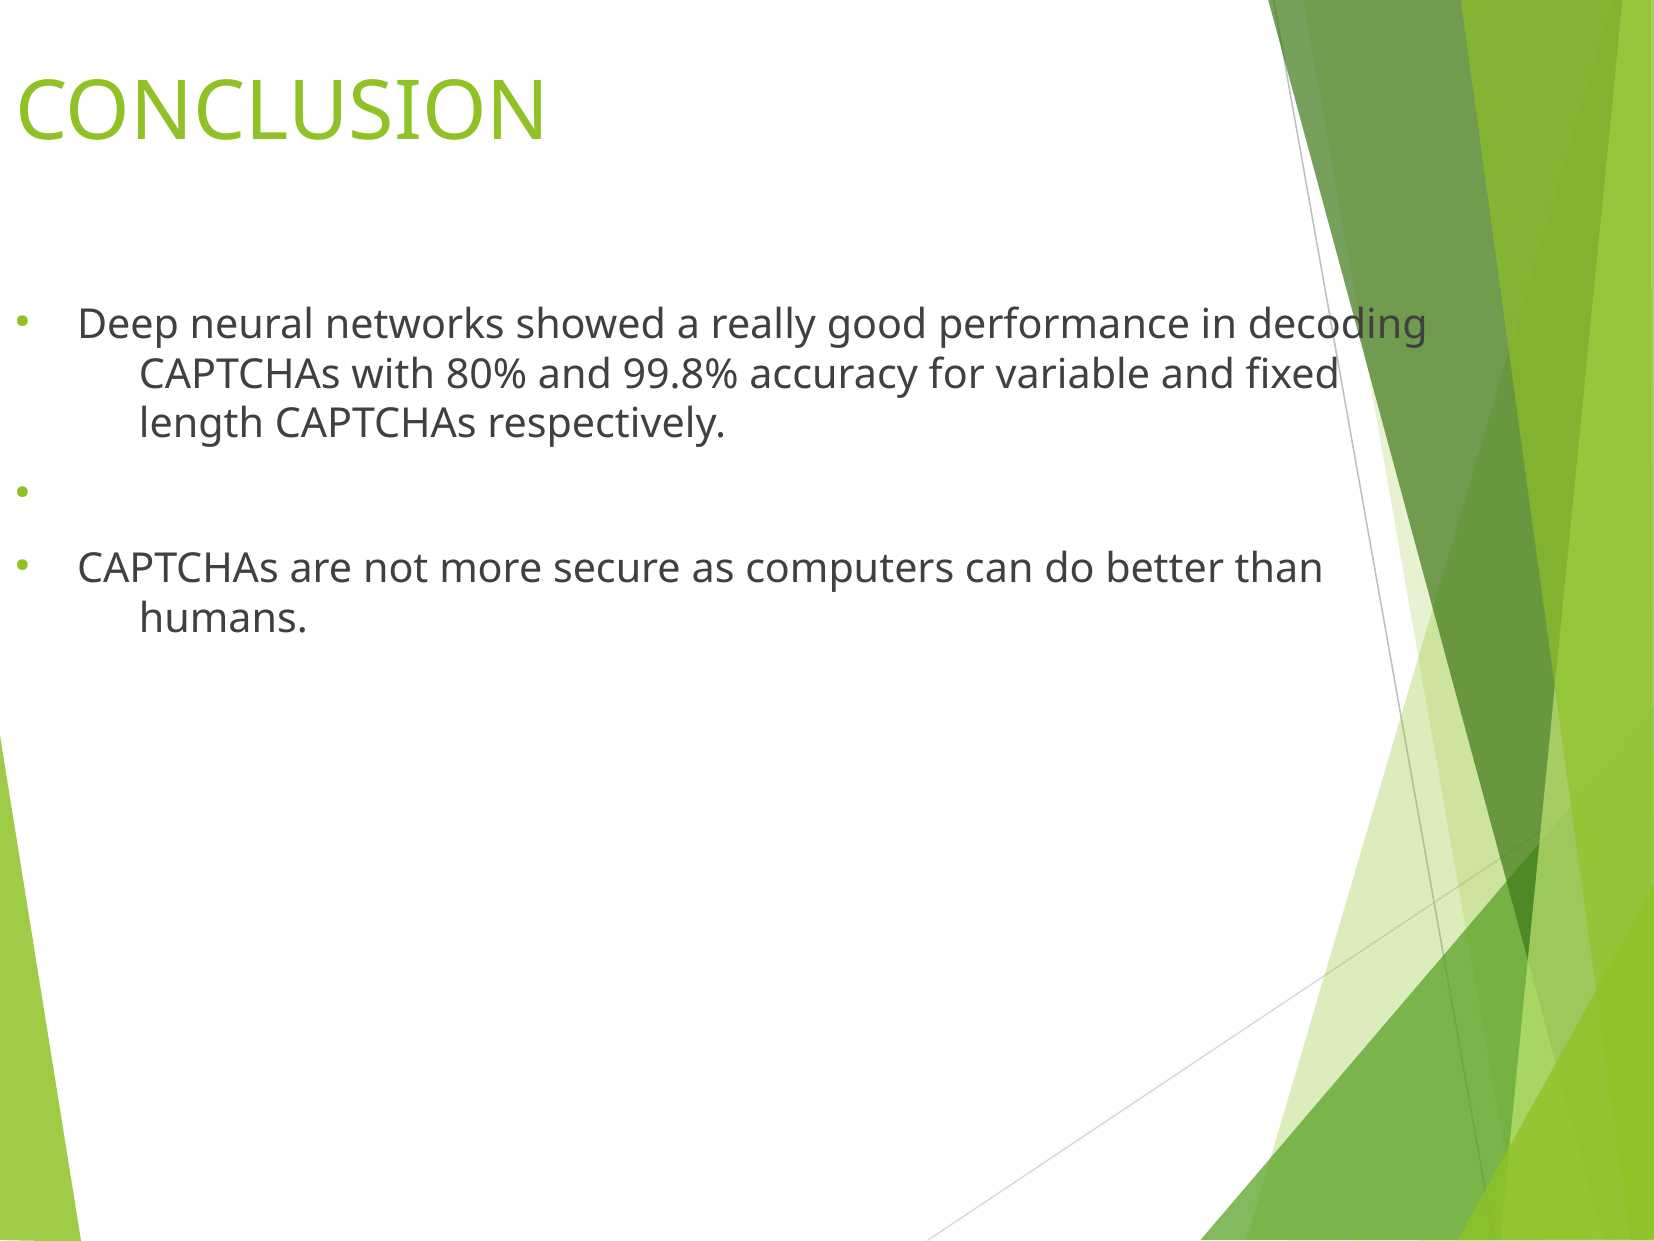

# CONCLUSION
Deep neural networks showed a really good performance in decoding CAPTCHAs with 80% and 99.8% accuracy for variable and fixed length CAPTCHAs respectively.
CAPTCHAs are not more secure as computers can do better than humans.